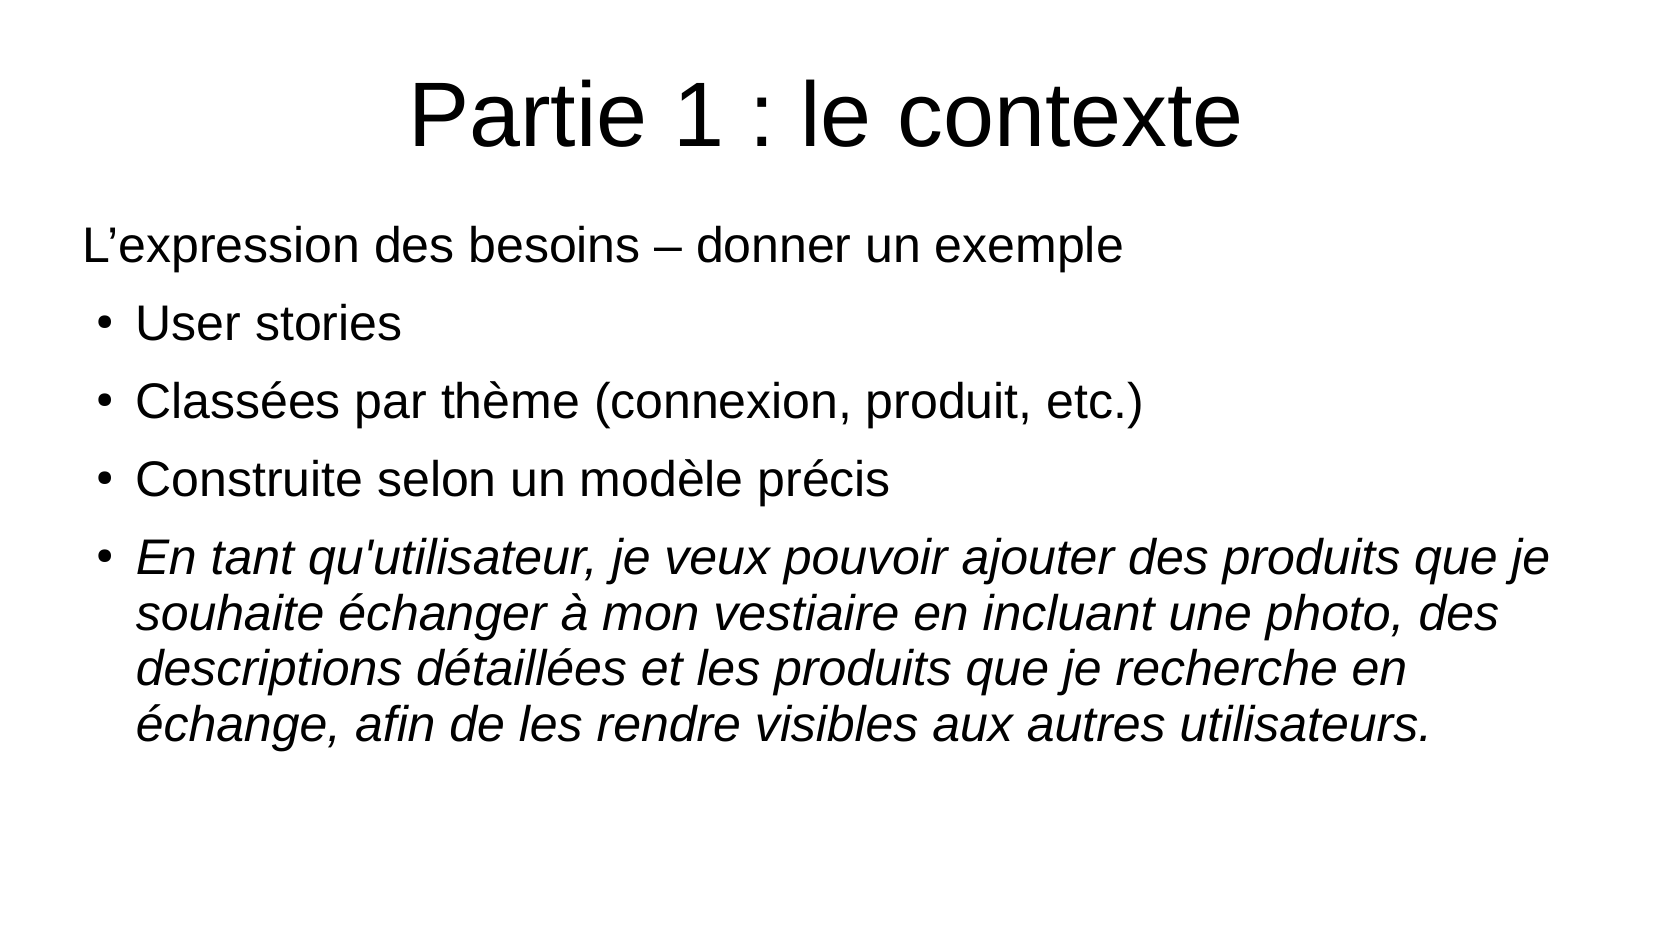

# Partie 1 : le contexte
L’expression des besoins – donner un exemple
User stories
Classées par thème (connexion, produit, etc.)
Construite selon un modèle précis
En tant qu'utilisateur, je veux pouvoir ajouter des produits que je souhaite échanger à mon vestiaire en incluant une photo, des descriptions détaillées et les produits que je recherche en échange, afin de les rendre visibles aux autres utilisateurs.